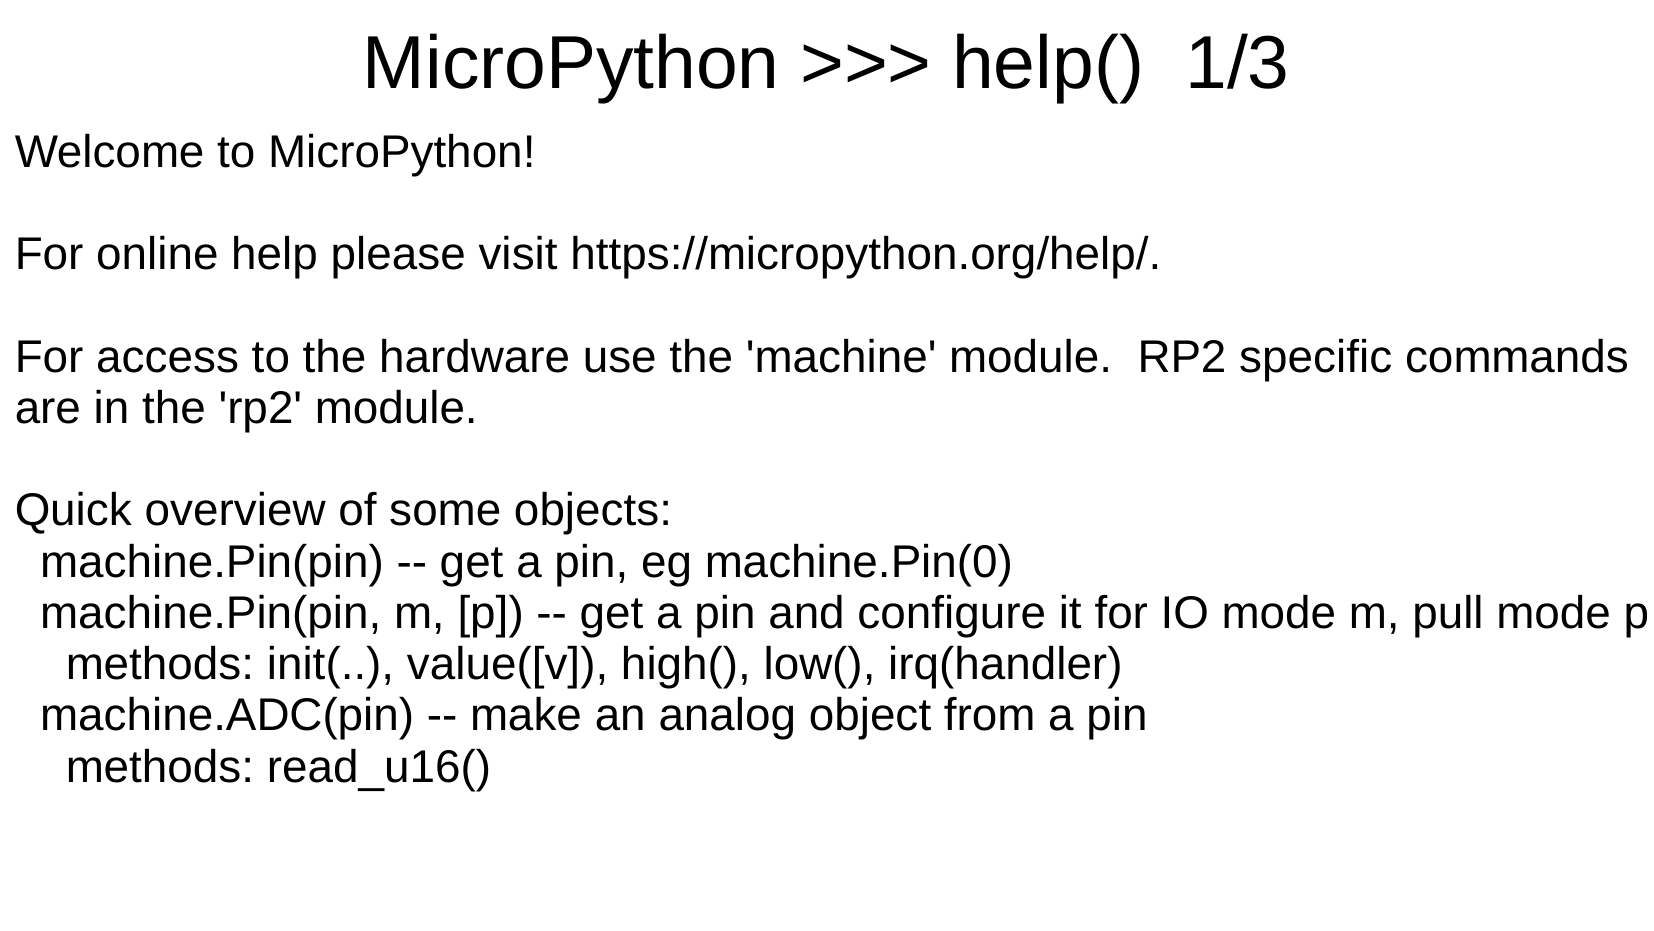

# MicroPython >>> help() 1/3
Welcome to MicroPython!
For online help please visit https://micropython.org/help/.
For access to the hardware use the 'machine' module. RP2 specific commands
are in the 'rp2' module.
Quick overview of some objects:
 machine.Pin(pin) -- get a pin, eg machine.Pin(0)
 machine.Pin(pin, m, [p]) -- get a pin and configure it for IO mode m, pull mode p
 methods: init(..), value([v]), high(), low(), irq(handler)
 machine.ADC(pin) -- make an analog object from a pin
 methods: read_u16()